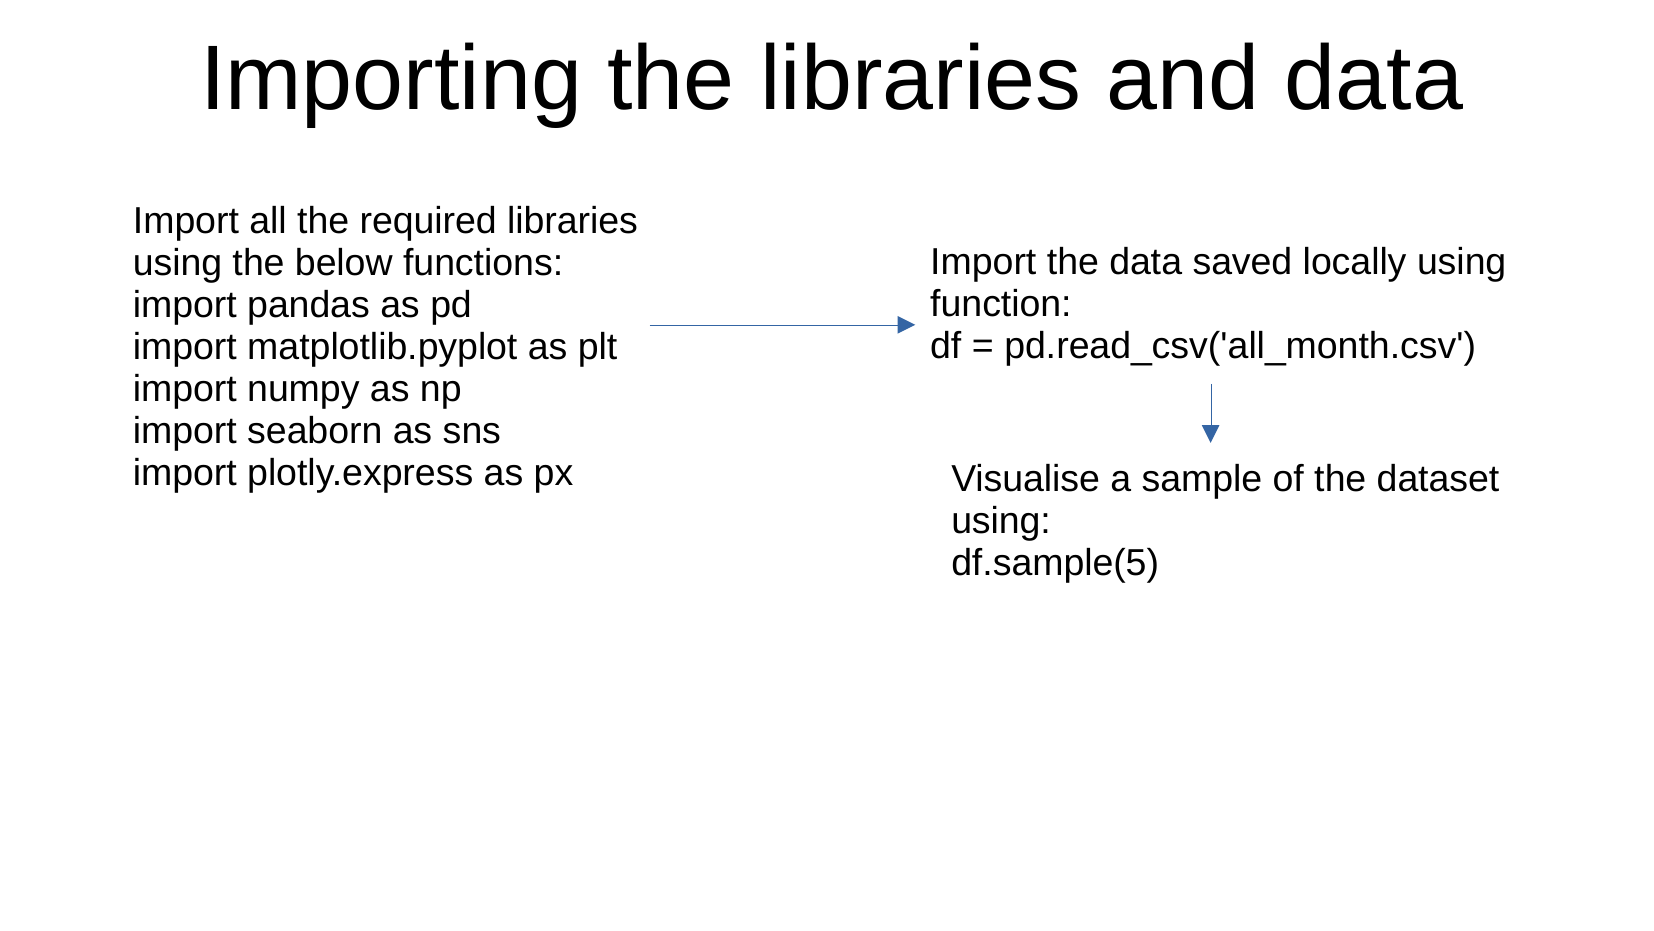

# Importing the libraries and data
Import all the required libraries using the below functions:
import pandas as pd
import matplotlib.pyplot as plt
import numpy as np
import seaborn as sns
import plotly.express as px
Import the data saved locally using function:
df = pd.read_csv('all_month.csv')
Visualise a sample of the dataset using:
df.sample(5)